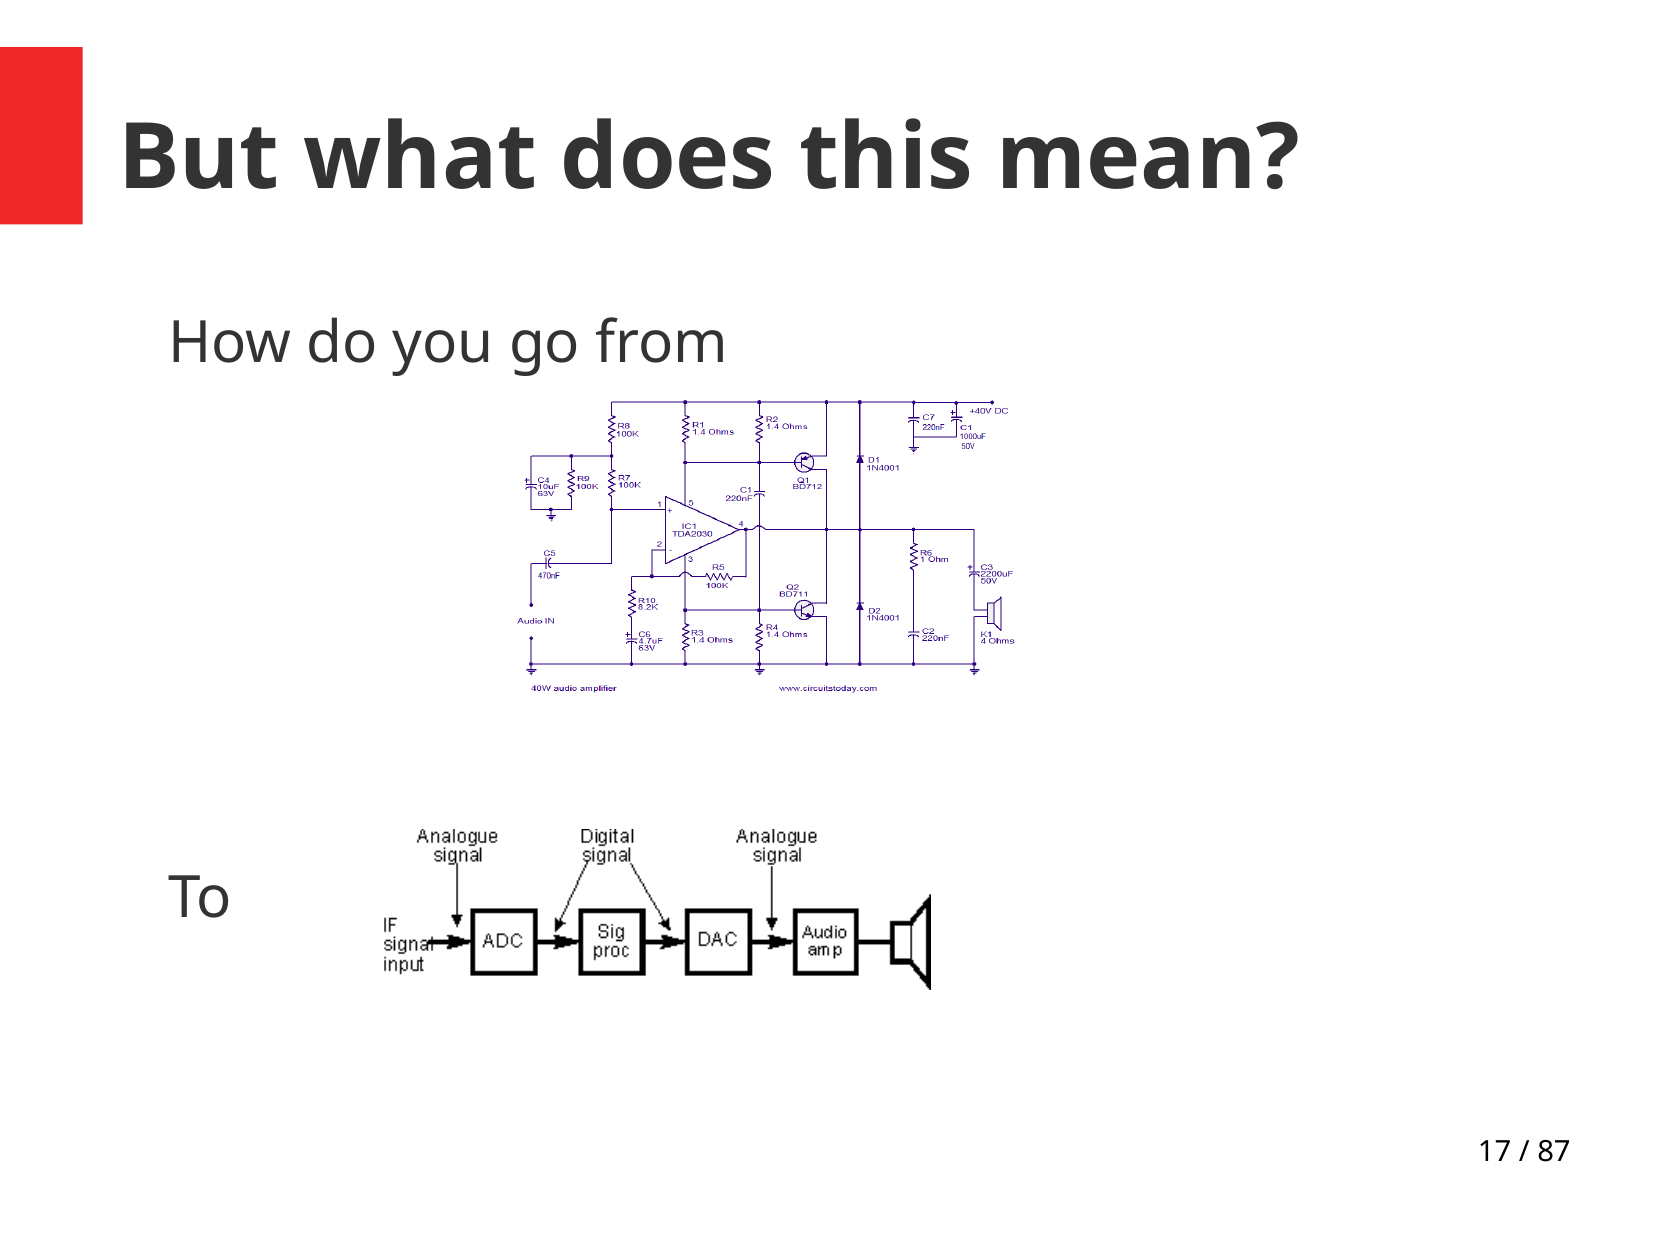

# But what does this mean?
How do you go from
To
17